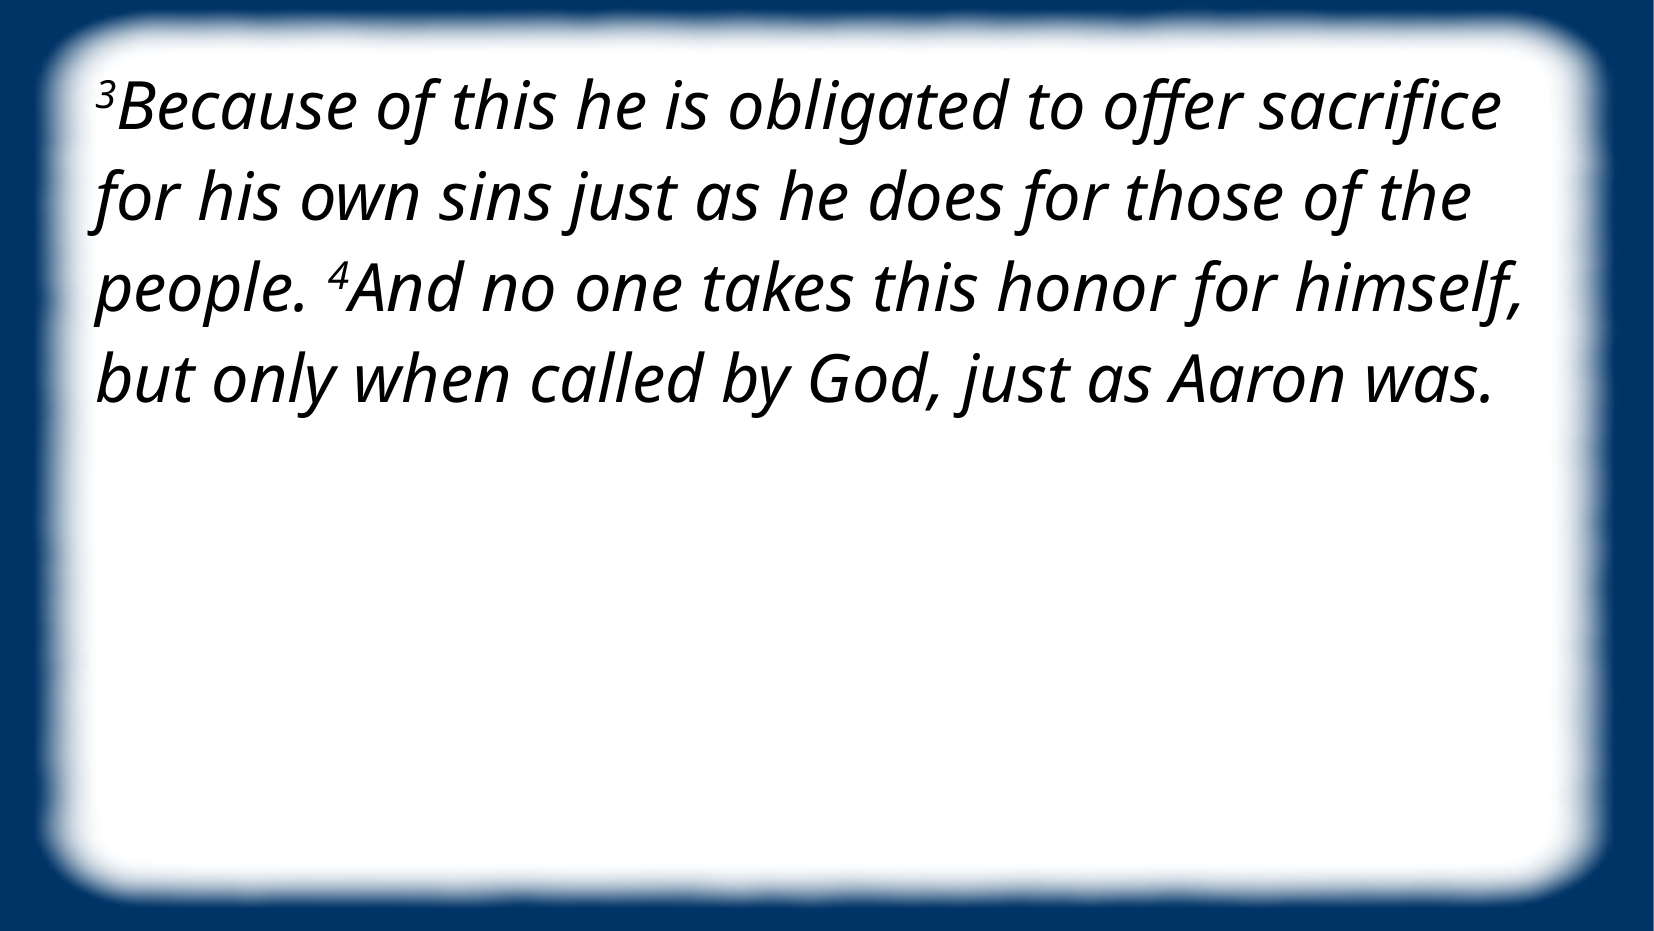

3Because of this he is obligated to offer sacrifice for his own sins just as he does for those of the people. 4And no one takes this honor for himself, but only when called by God, just as Aaron was.